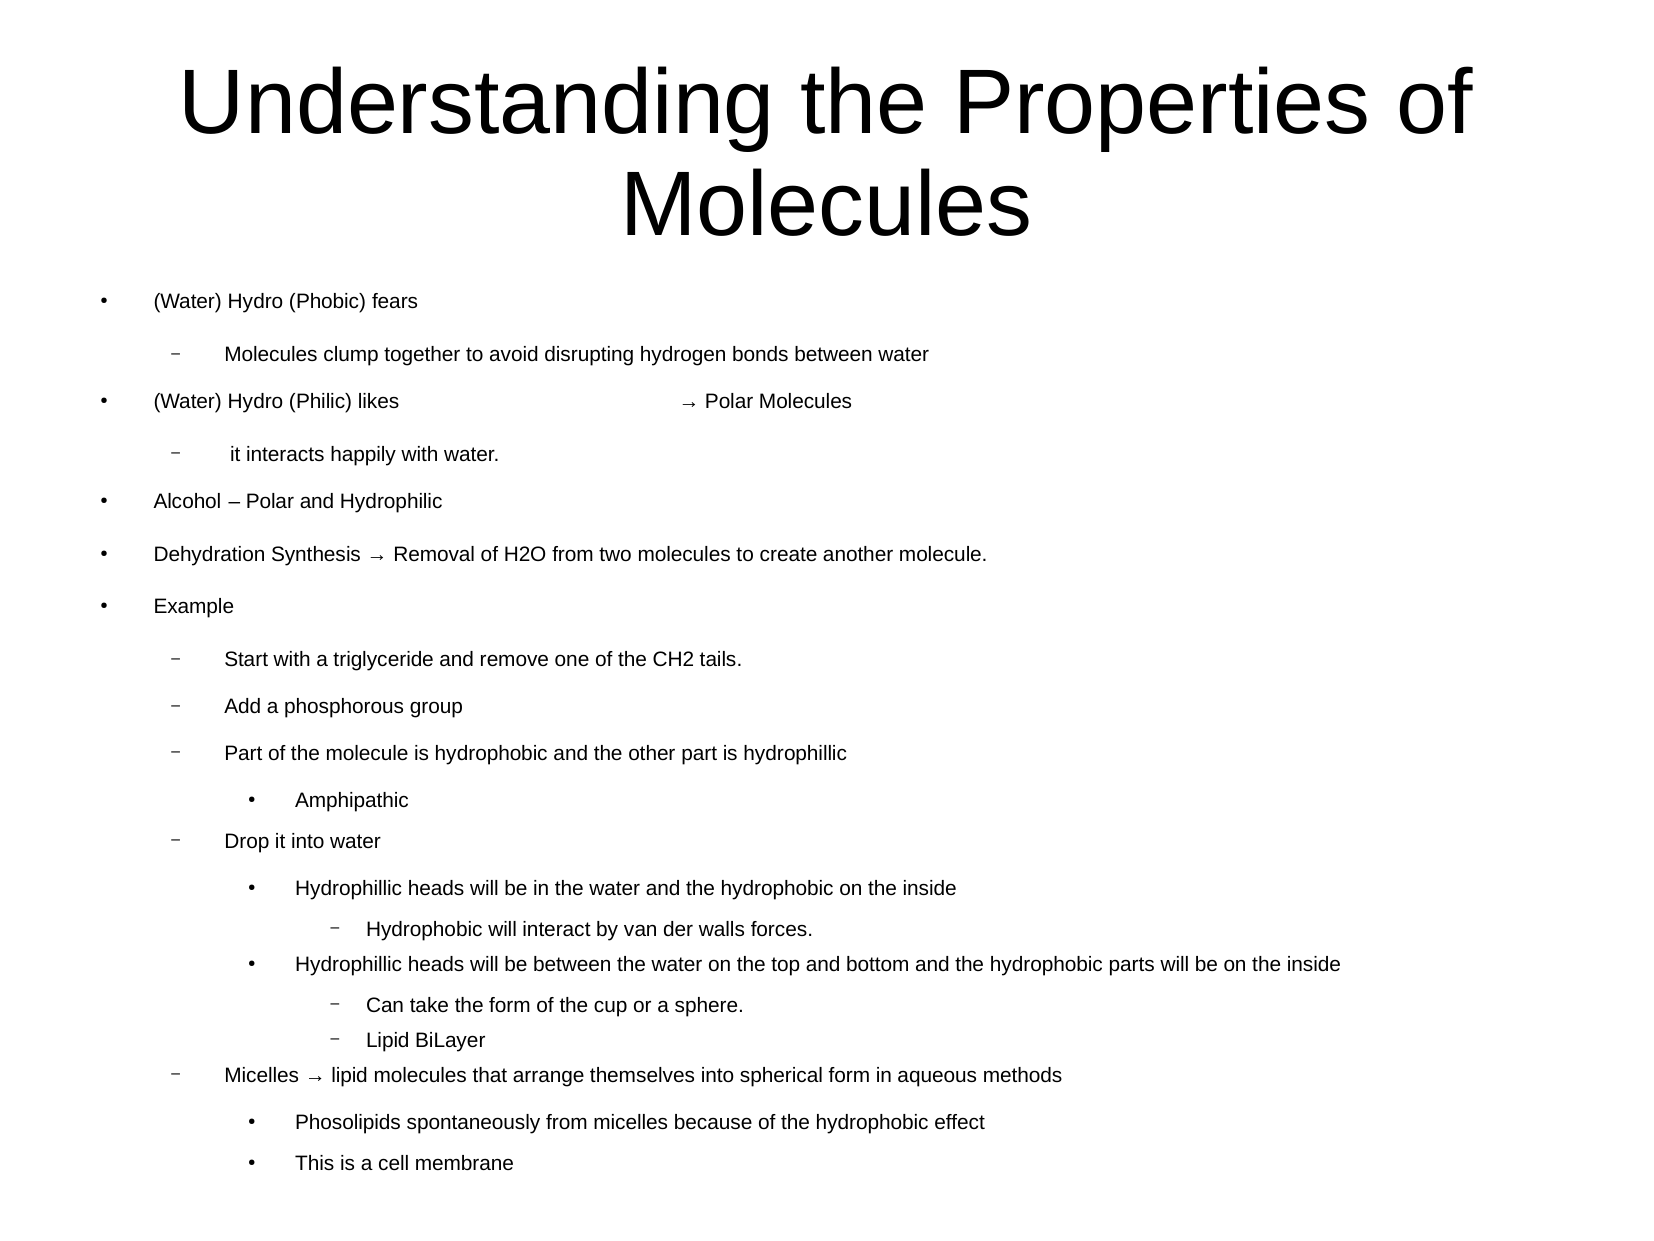

# Understanding the Properties of Molecules
(Water) Hydro (Phobic) fears
Molecules clump together to avoid disrupting hydrogen bonds between water
(Water) Hydro (Philic) likes				→ Polar Molecules
 it interacts happily with water.
Alcohol	– Polar and Hydrophilic
Dehydration Synthesis → Removal of H2O from two molecules to create another molecule.
Example
Start with a triglyceride and remove one of the CH2 tails.
Add a phosphorous group
Part of the molecule is hydrophobic and the other part is hydrophillic
Amphipathic
Drop it into water
Hydrophillic heads will be in the water and the hydrophobic on the inside
Hydrophobic will interact by van der walls forces.
Hydrophillic heads will be between the water on the top and bottom and the hydrophobic parts will be on the inside
Can take the form of the cup or a sphere.
Lipid BiLayer
Micelles → lipid molecules that arrange themselves into spherical form in aqueous methods
Phosolipids spontaneously from micelles because of the hydrophobic effect
This is a cell membrane